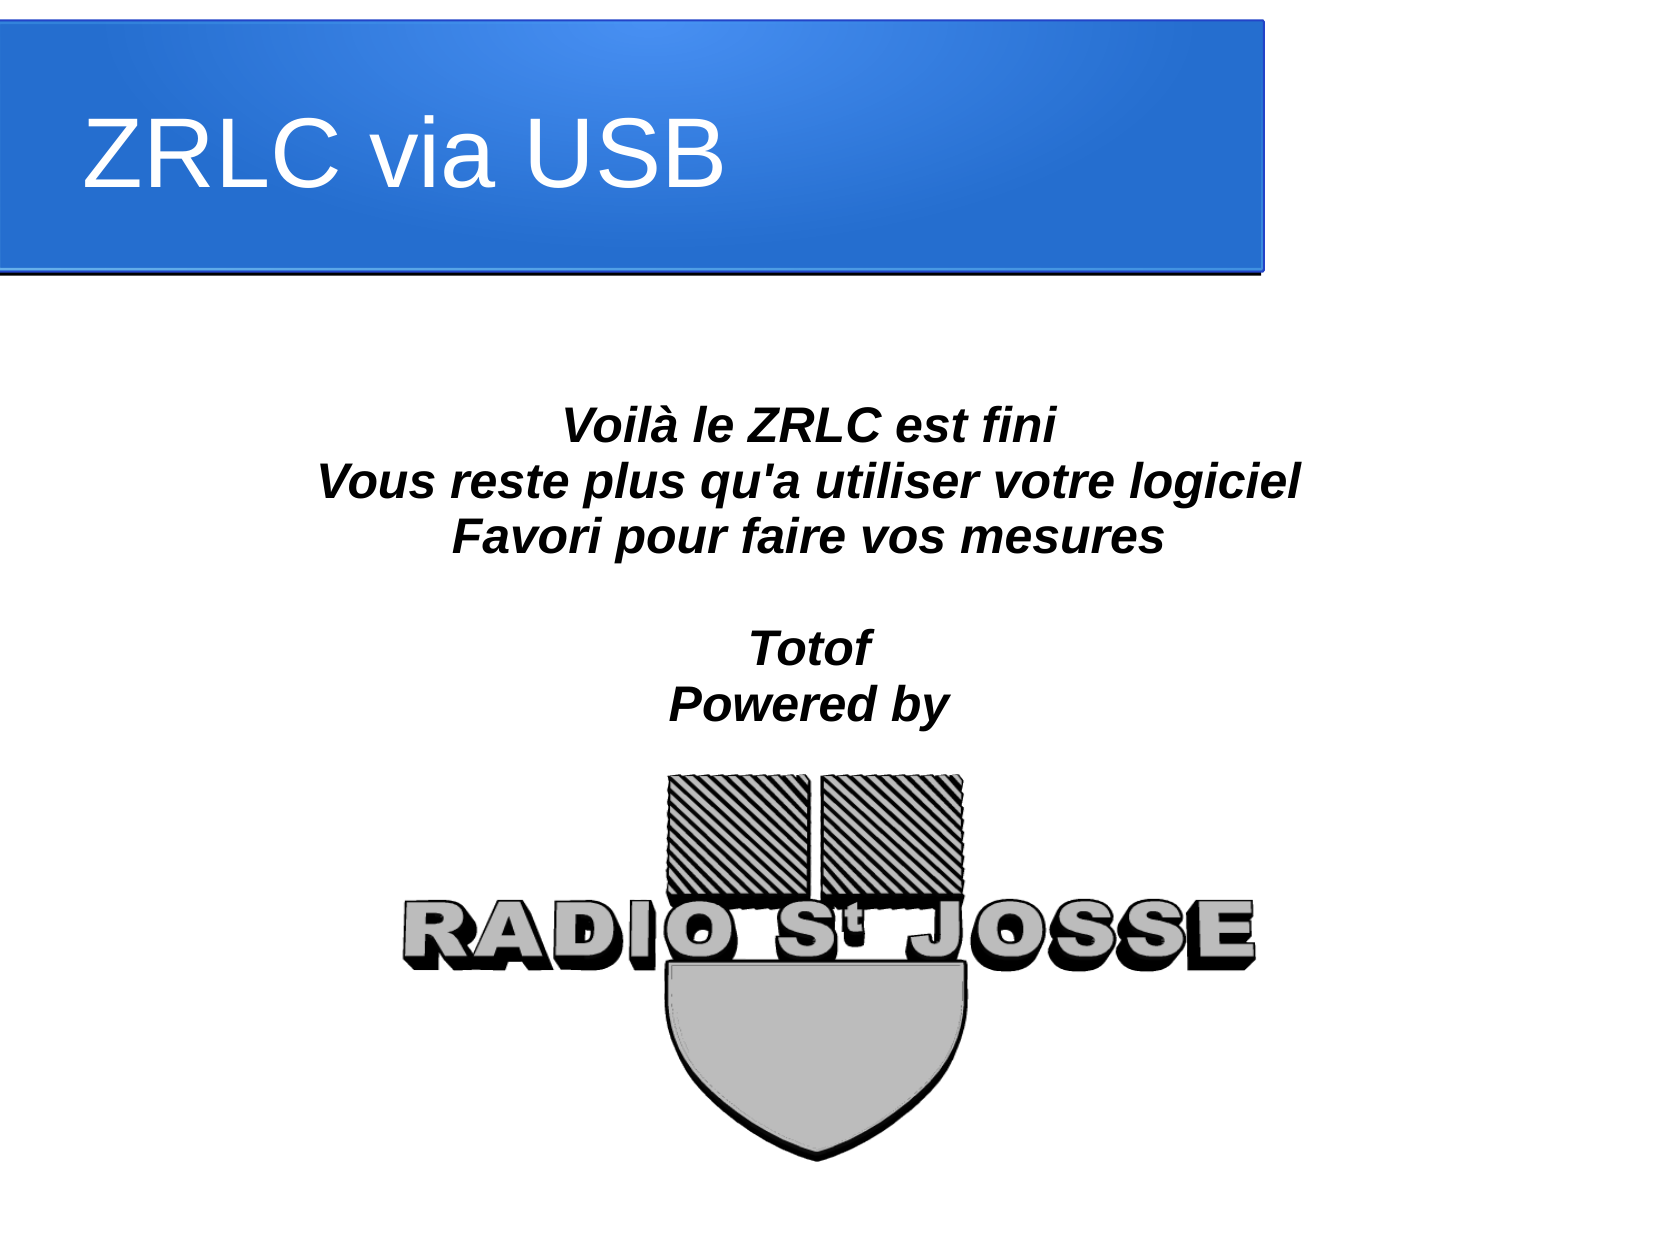

# ZRLC via USB
Voilà le ZRLC est fini
Vous reste plus qu'a utiliser votre logiciel
Favori pour faire vos mesures
Totof
Powered by